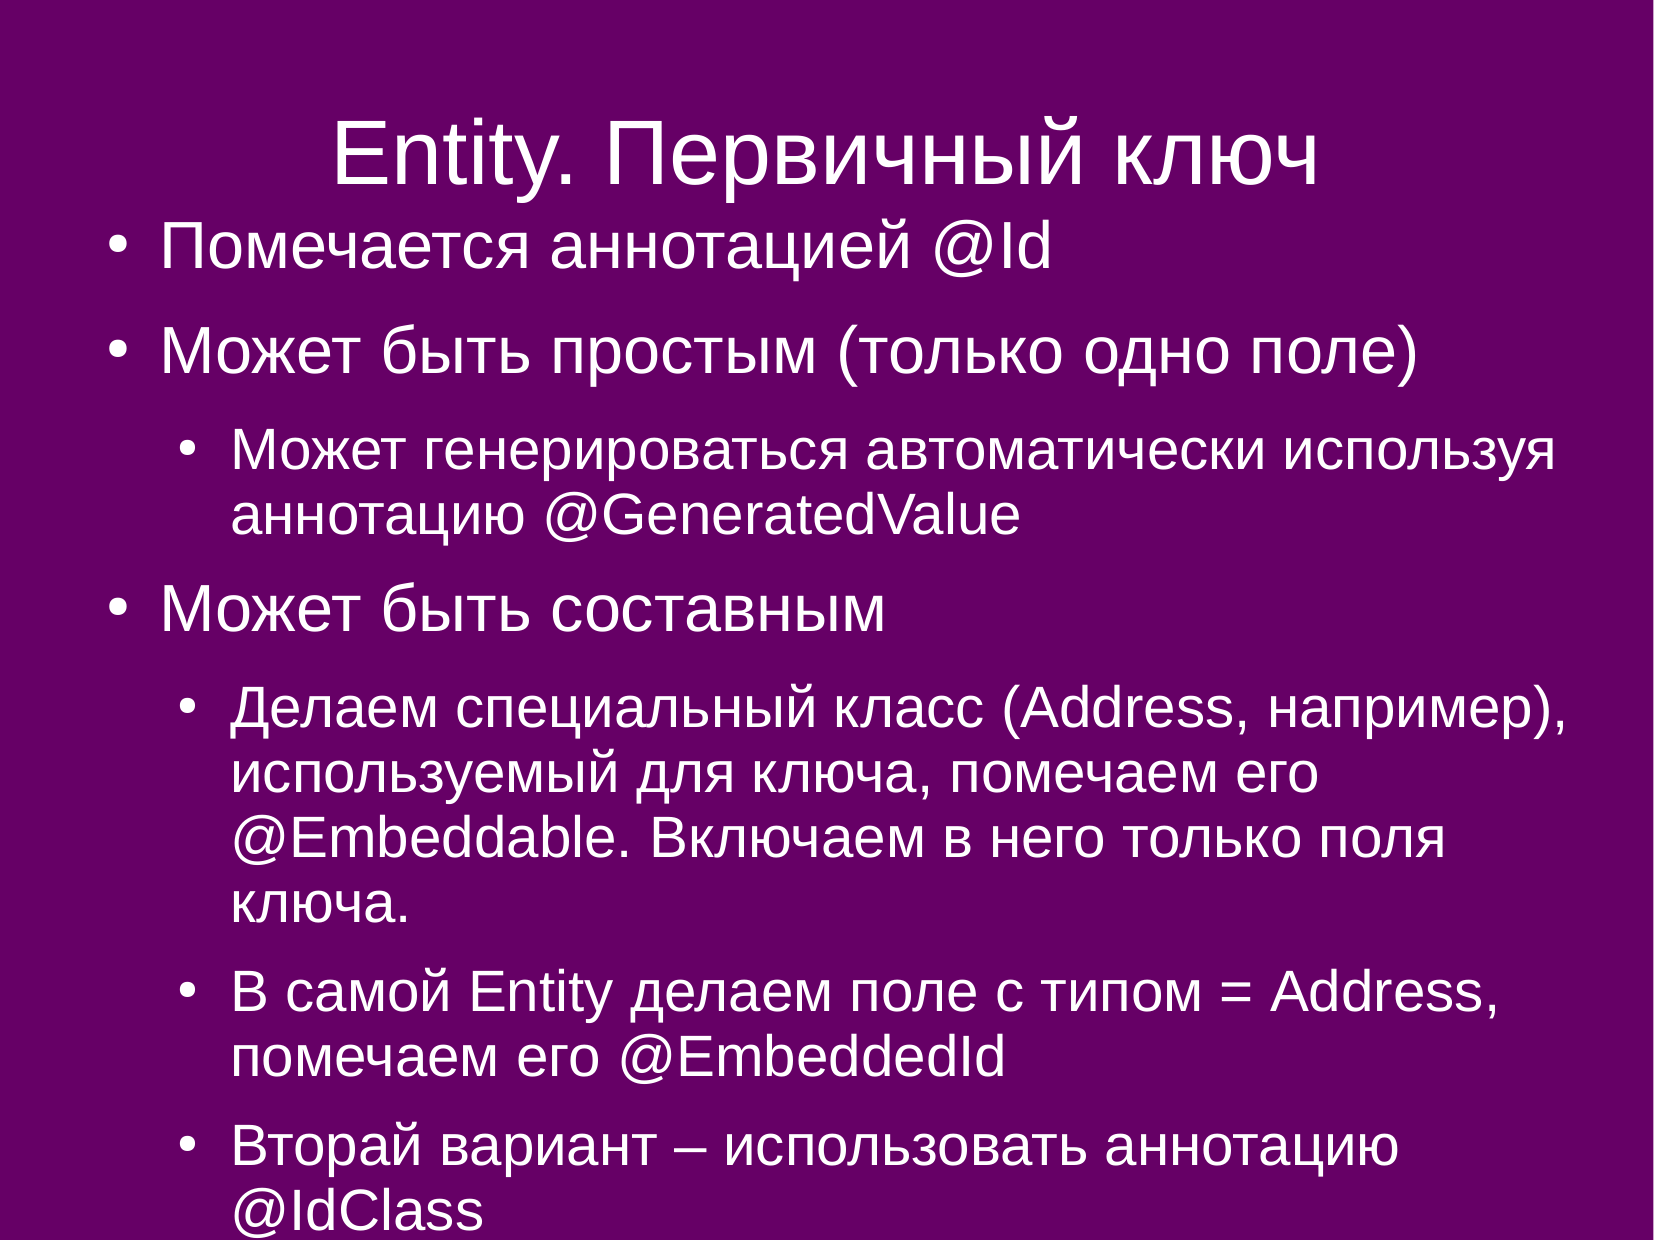

# Entity. Первичный ключ
Помечается аннотацией @Id
Может быть простым (только одно поле)
Может генерироваться автоматически используя аннотацию @GeneratedValue
Может быть составным
Делаем специальный класс (Address, например), используемый для ключа, помечаем его @Embeddable. Включаем в него только поля ключа.
В самой Entity делаем поле с типом = Address, помечаем его @EmbeddedId
Вторай вариант – использовать аннотацию @IdClass